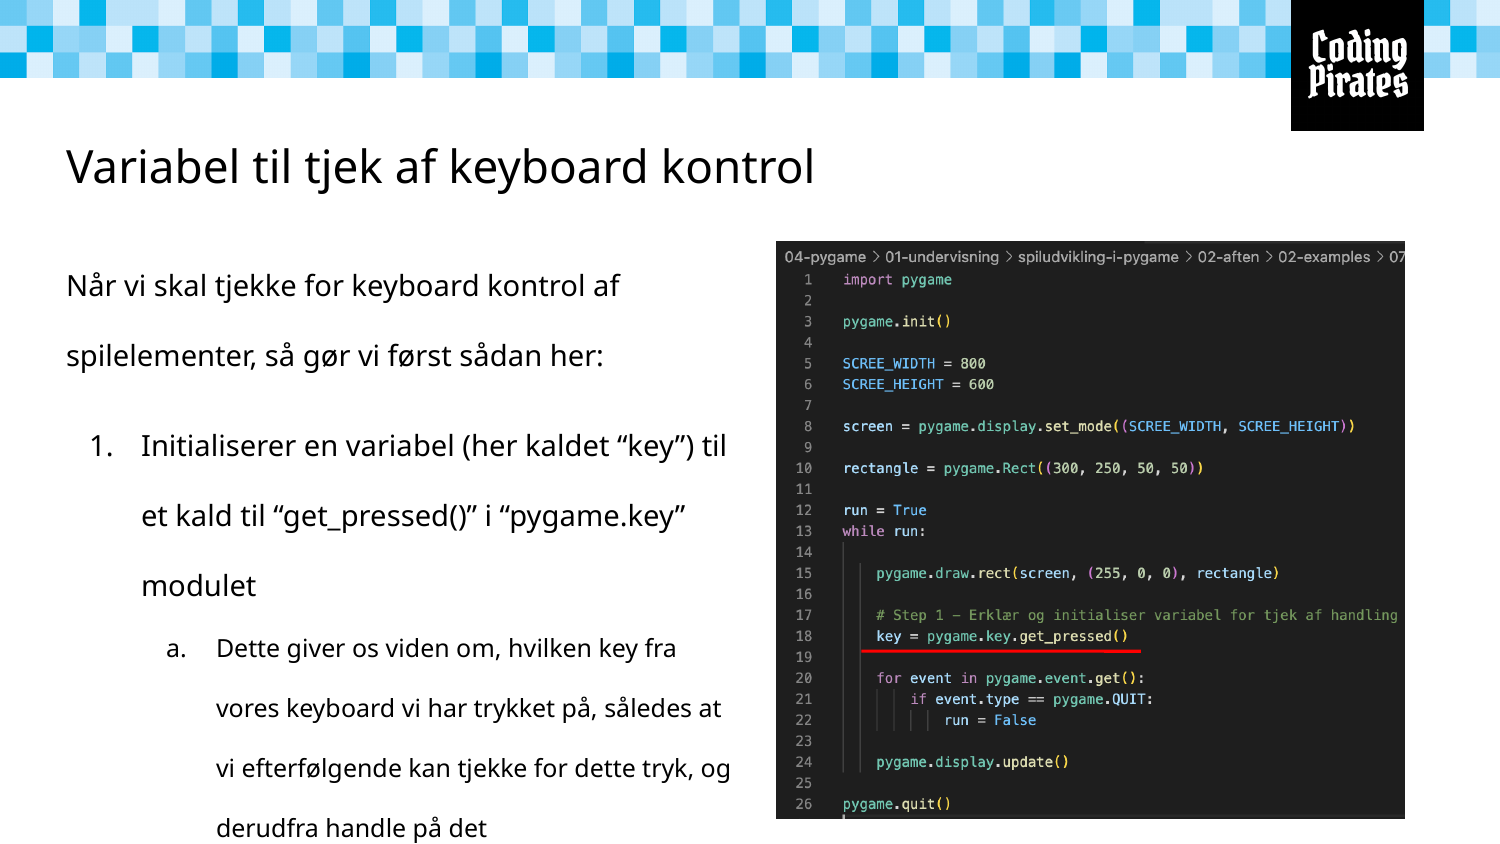

# Variabel til tjek af keyboard kontrol
Når vi skal tjekke for keyboard kontrol af spilelementer, så gør vi først sådan her:
Initialiserer en variabel (her kaldet “key”) til et kald til “get_pressed()” i “pygame.key” modulet
Dette giver os viden om, hvilken key fra vores keyboard vi har trykket på, således at vi efterfølgende kan tjekke for dette tryk, og derudfra handle på det